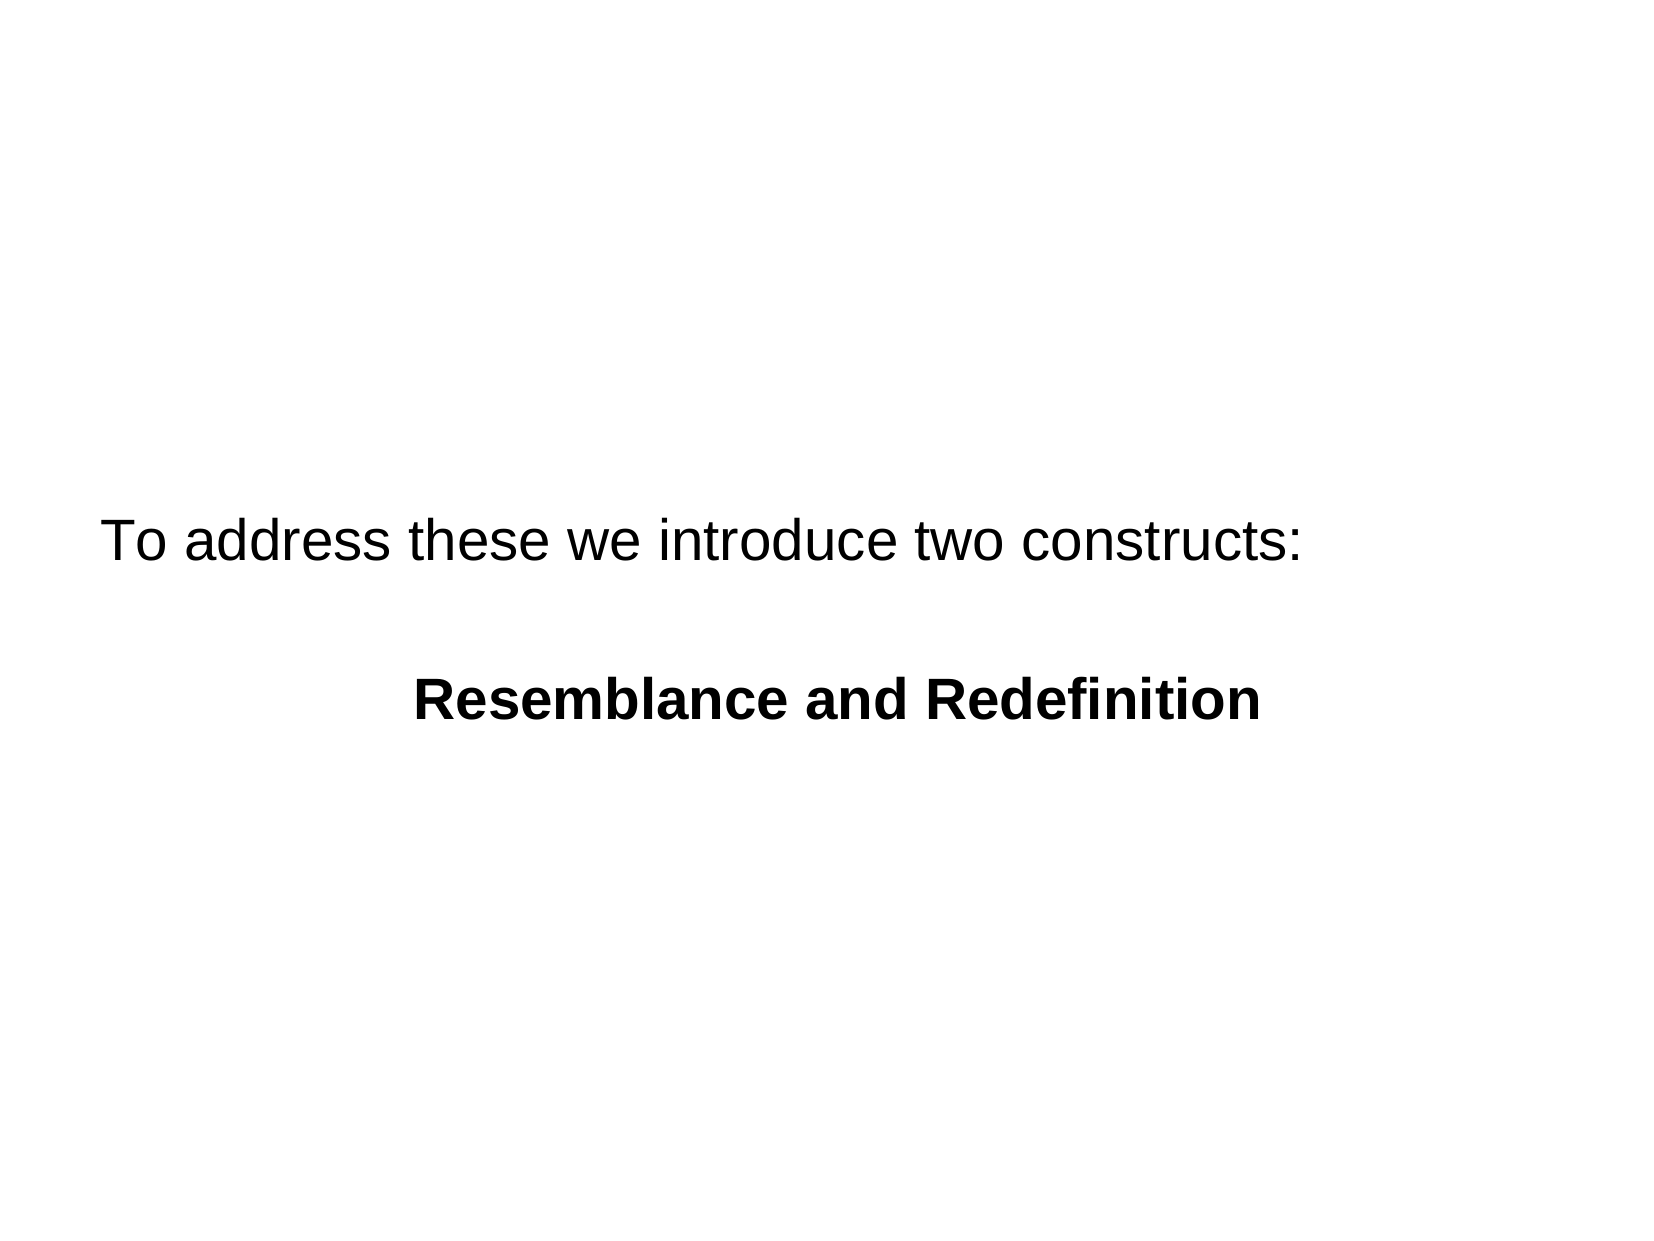

#
To address these we introduce two constructs:
 Resemblance and Redefinition